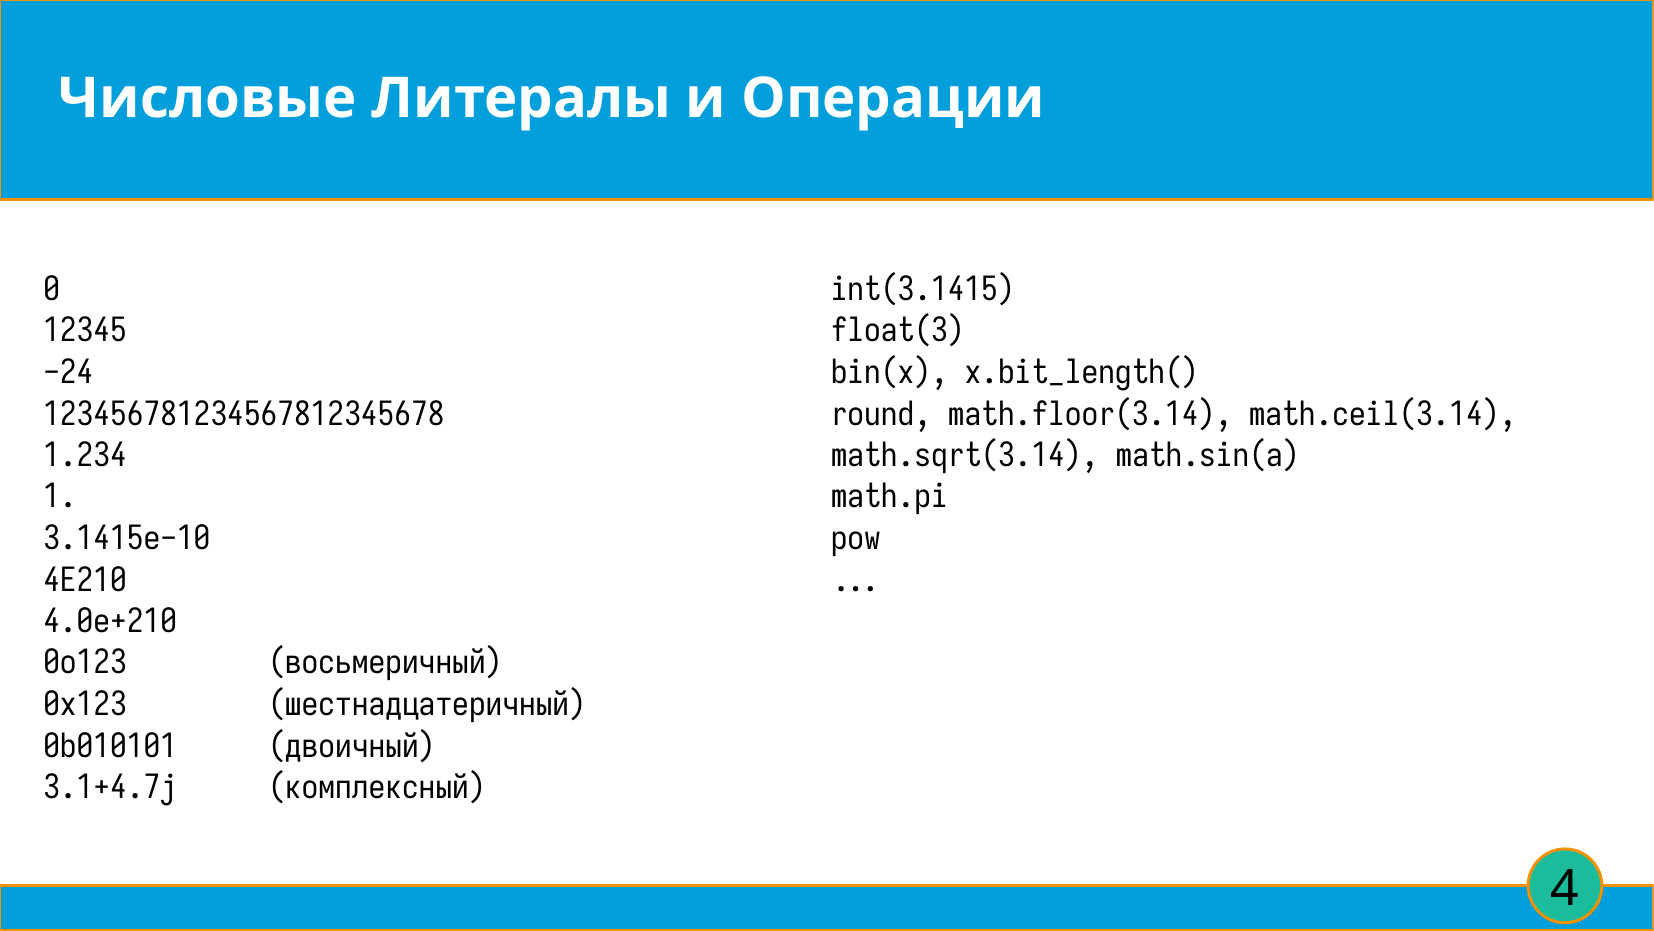

# Числовые Литералы и Операции
0
12345
-24
123456781234567812345678
1.234
1.
3.1415e-10
4E210
4.0e+210
0o123		(восьмеричный)
0x123		(шестнадцатеричный)
0b010101		(двоичный)
3.1+4.7j		(комплексный)
int(3.1415)
float(3)
bin(x), x.bit_length()
round, math.floor(3.14), math.ceil(3.14), math.sqrt(3.14), math.sin(a)
math.pi
pow
...